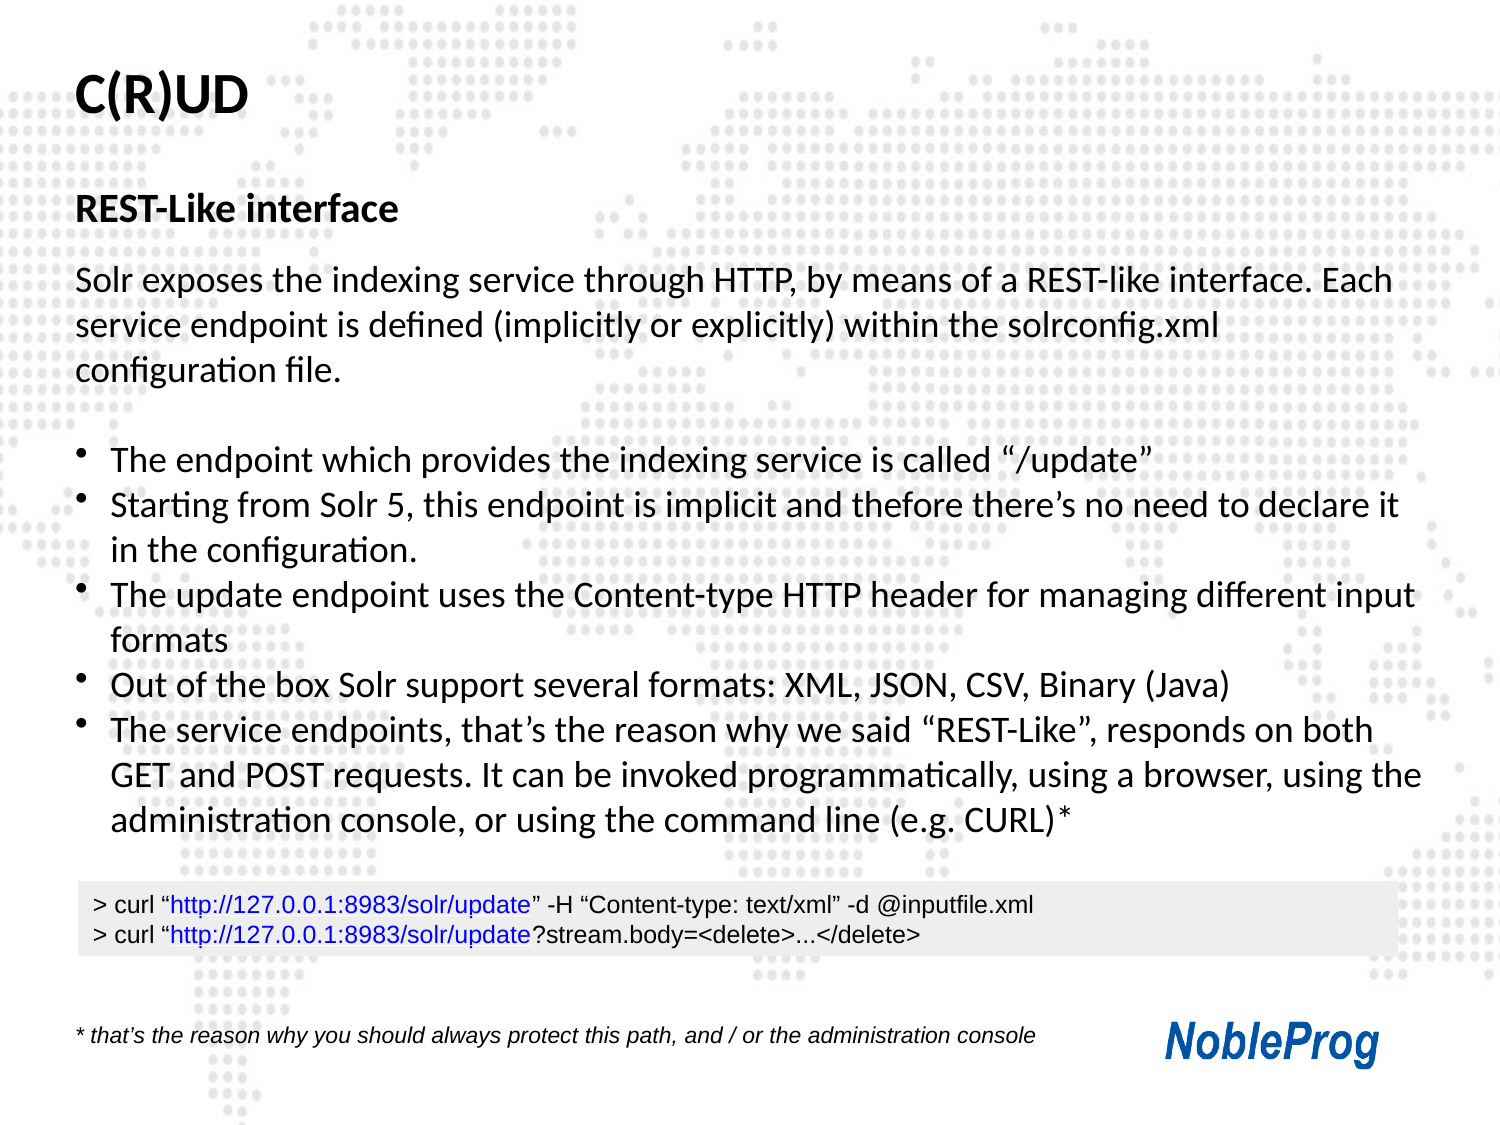

C(R)UD
REST-Like interface
Solr exposes the indexing service through HTTP, by means of a REST-like interface. Each service endpoint is defined (implicitly or explicitly) within the solrconfig.xml configuration file.
The endpoint which provides the indexing service is called “/update”
Starting from Solr 5, this endpoint is implicit and thefore there’s no need to declare it in the configuration.
The update endpoint uses the Content-type HTTP header for managing different input formats
Out of the box Solr support several formats: XML, JSON, CSV, Binary (Java)
The service endpoints, that’s the reason why we said “REST-Like”, responds on both GET and POST requests. It can be invoked programmatically, using a browser, using the administration console, or using the command line (e.g. CURL)*
* that’s the reason why you should always protect this path, and / or the administration console
* That’s the reason why you a might want to protect the /update path
> curl “http://127.0.0.1:8983/solr/update” -H “Content-type: text/xml” -d @inputfile.xml
> curl “http://127.0.0.1:8983/solr/update?stream.body=<delete>...</delete>